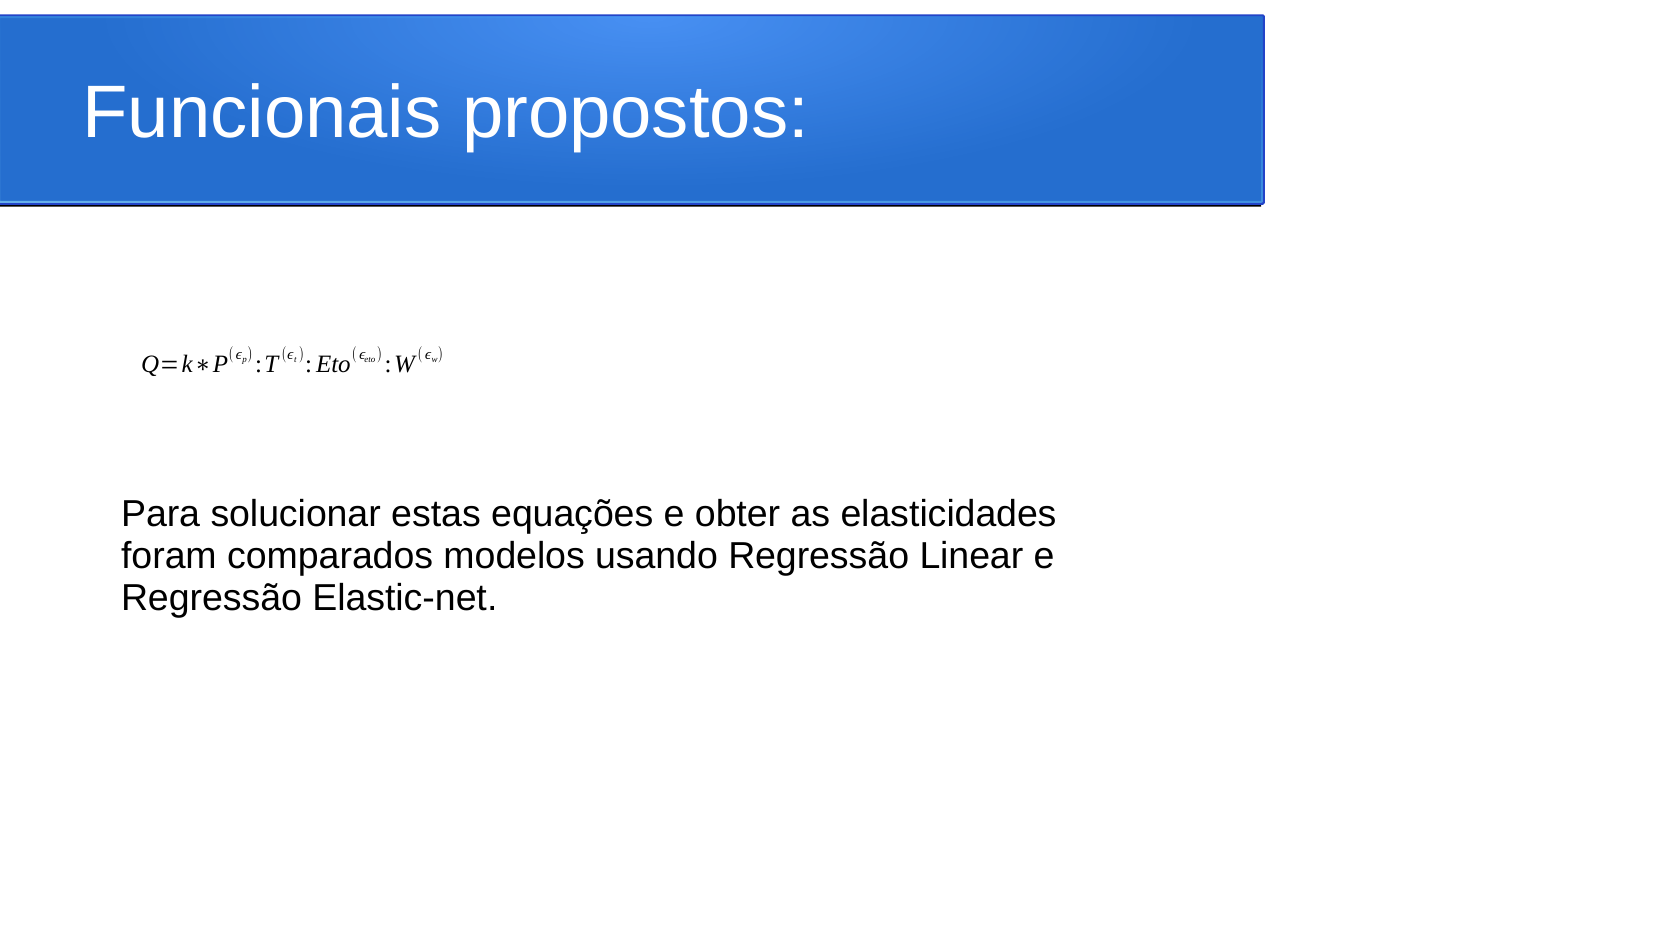

# Funcionais propostos:
Para solucionar estas equações e obter as elasticidades foram comparados modelos usando Regressão Linear e Regressão Elastic-net.